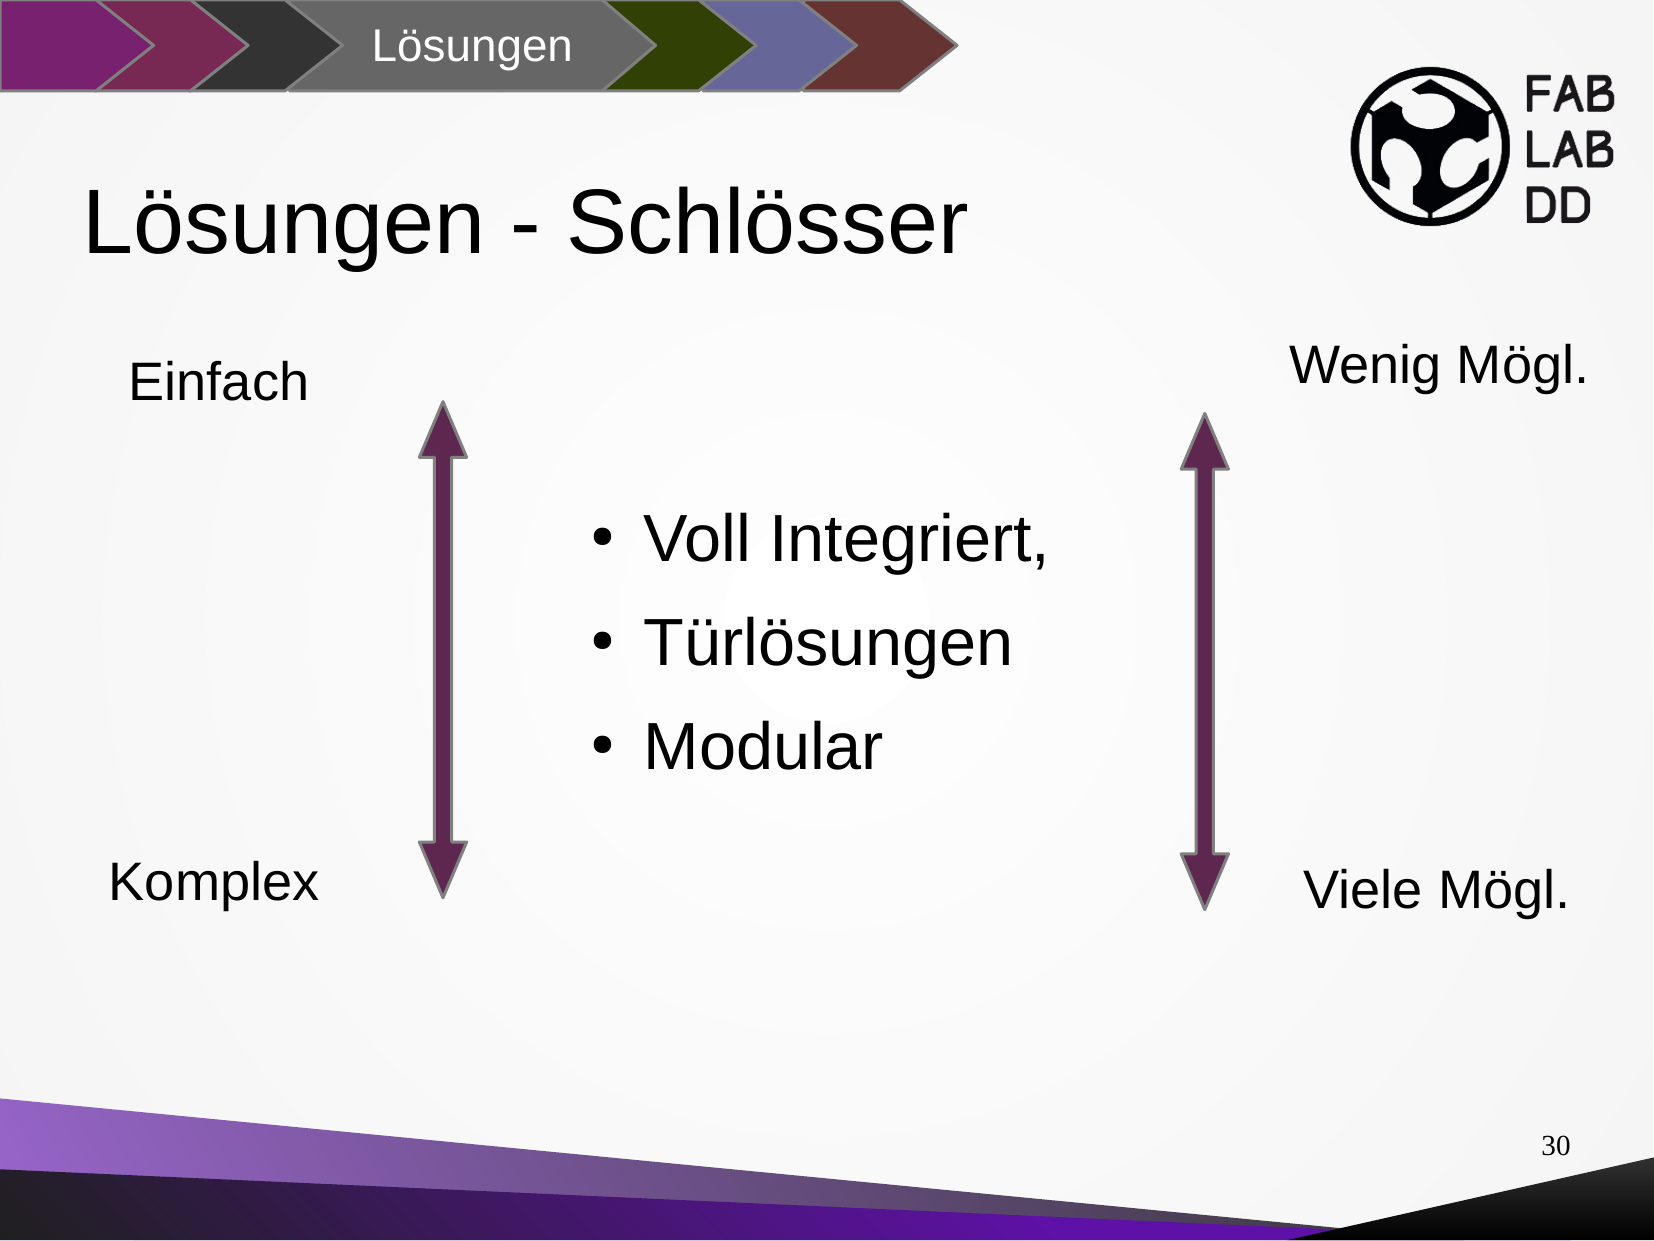

Lösungen
# Lösungen - Schlösser
Wenig Mögl.
Einfach
Voll Integriert,
Türlösungen
Modular
Komplex
Viele Mögl.